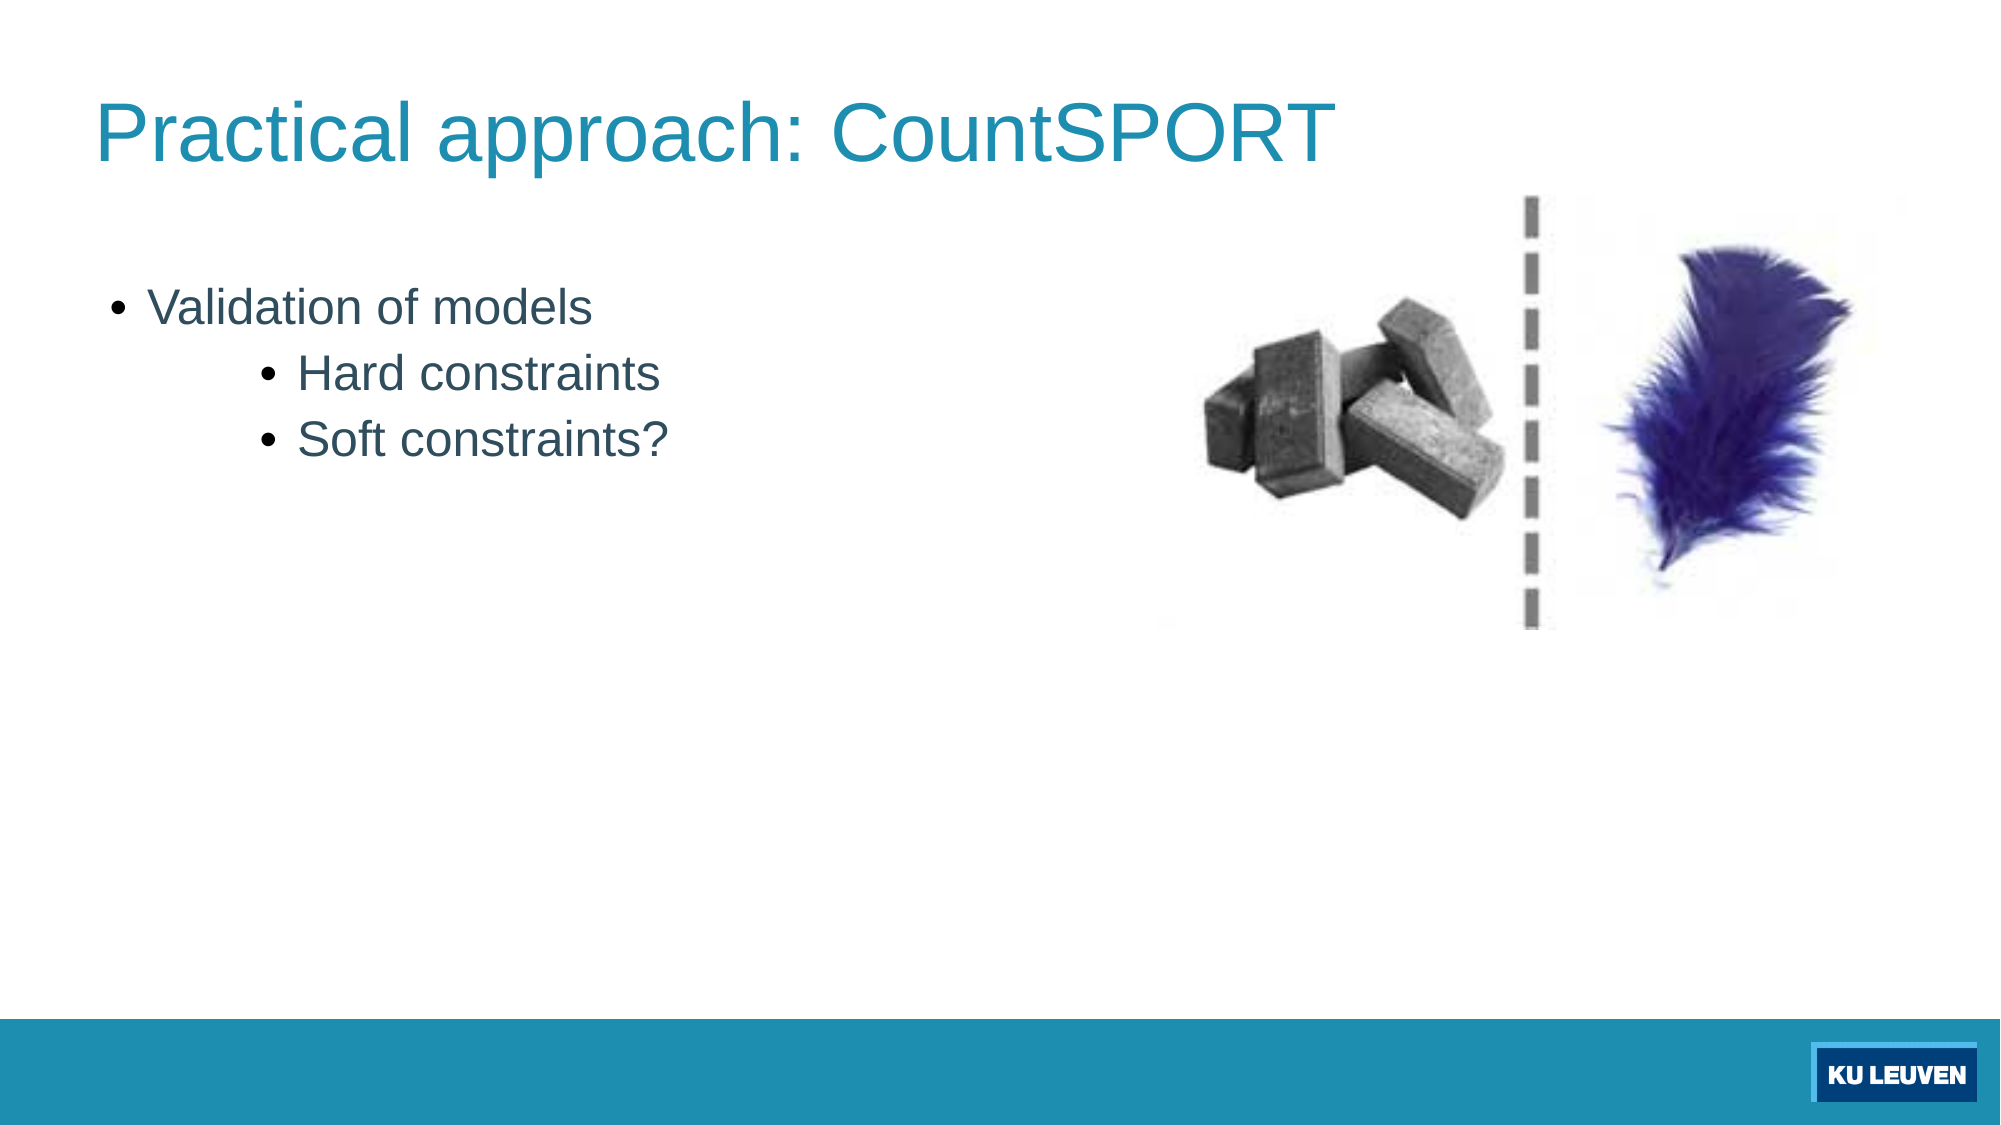

Practical approach: CountSPORT
# Validation of models
Hard constraints
Soft constraints?